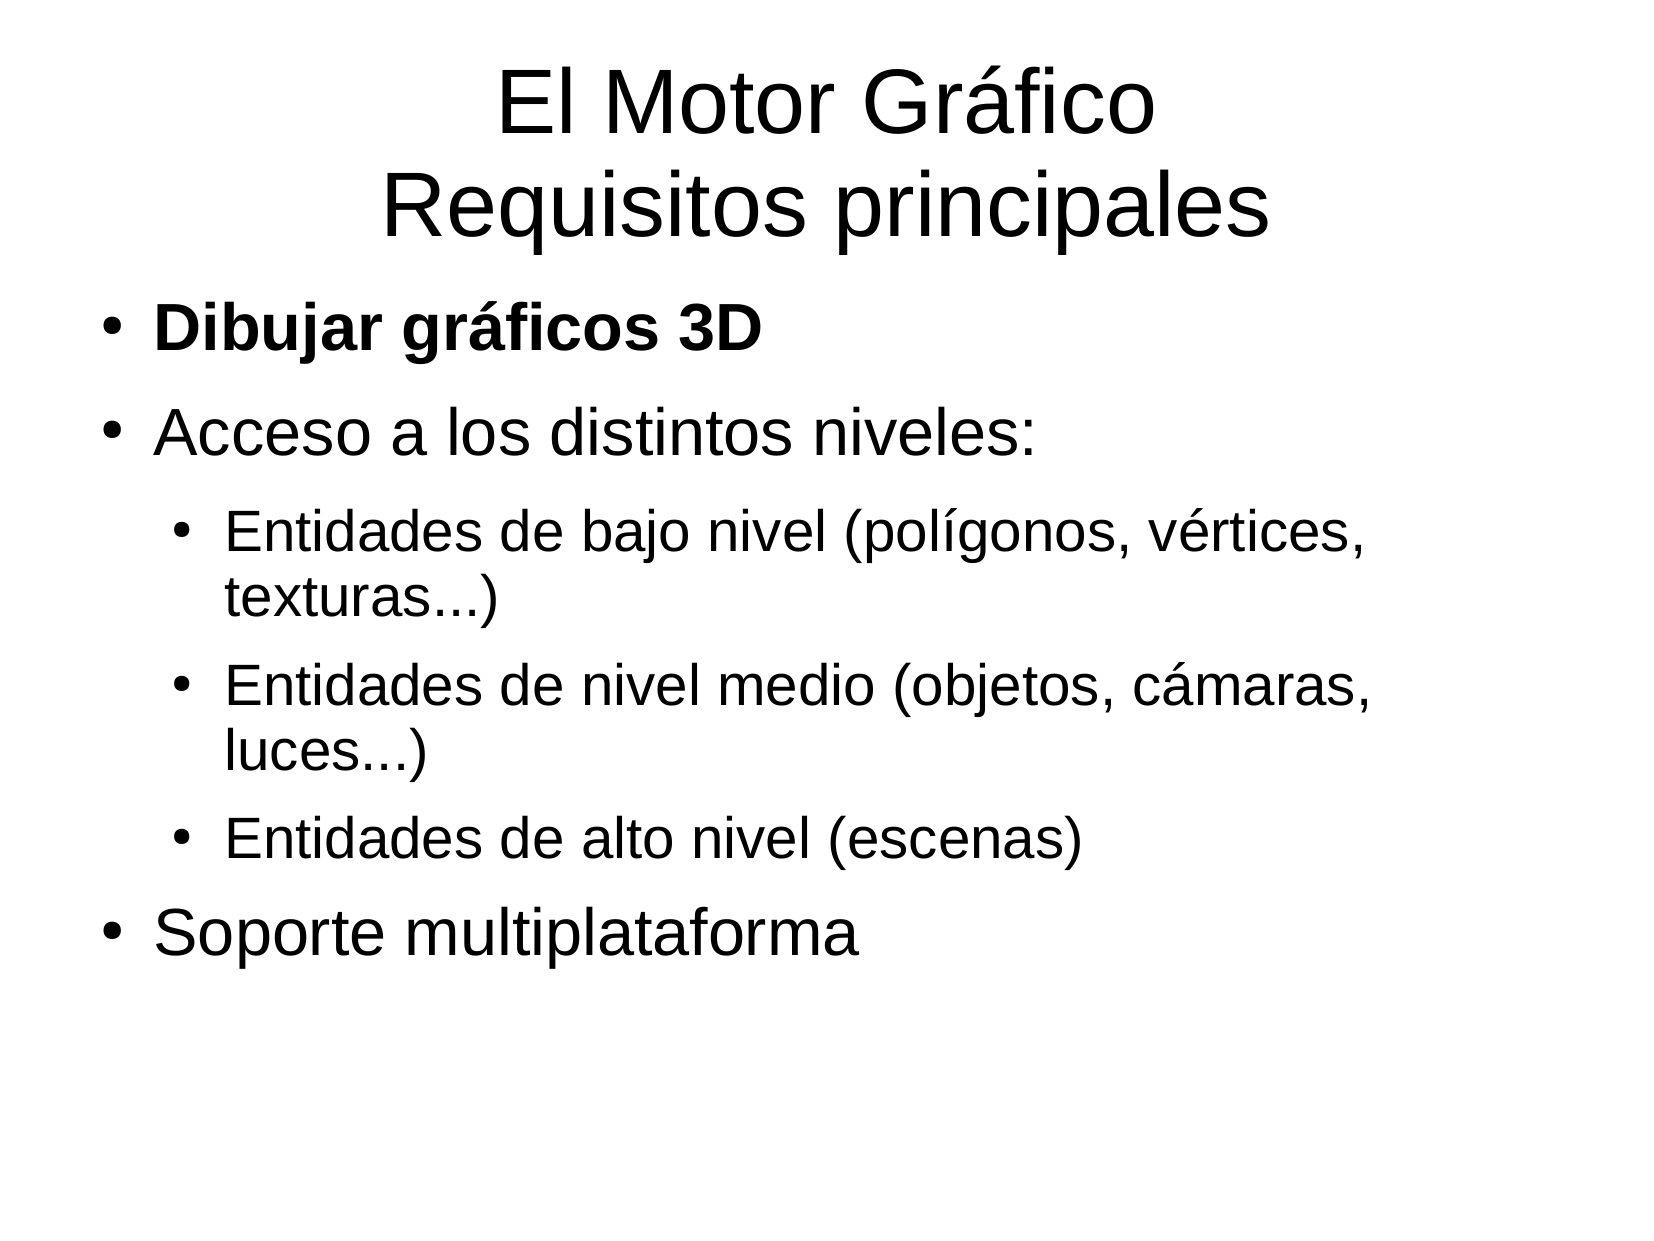

# El Motor Gráfico Requisitos principales
Dibujar gráficos 3D
Acceso a los distintos niveles:
Entidades de bajo nivel (polígonos, vértices, texturas...)
Entidades de nivel medio (objetos, cámaras, luces...)
Entidades de alto nivel (escenas)
Soporte multiplataforma